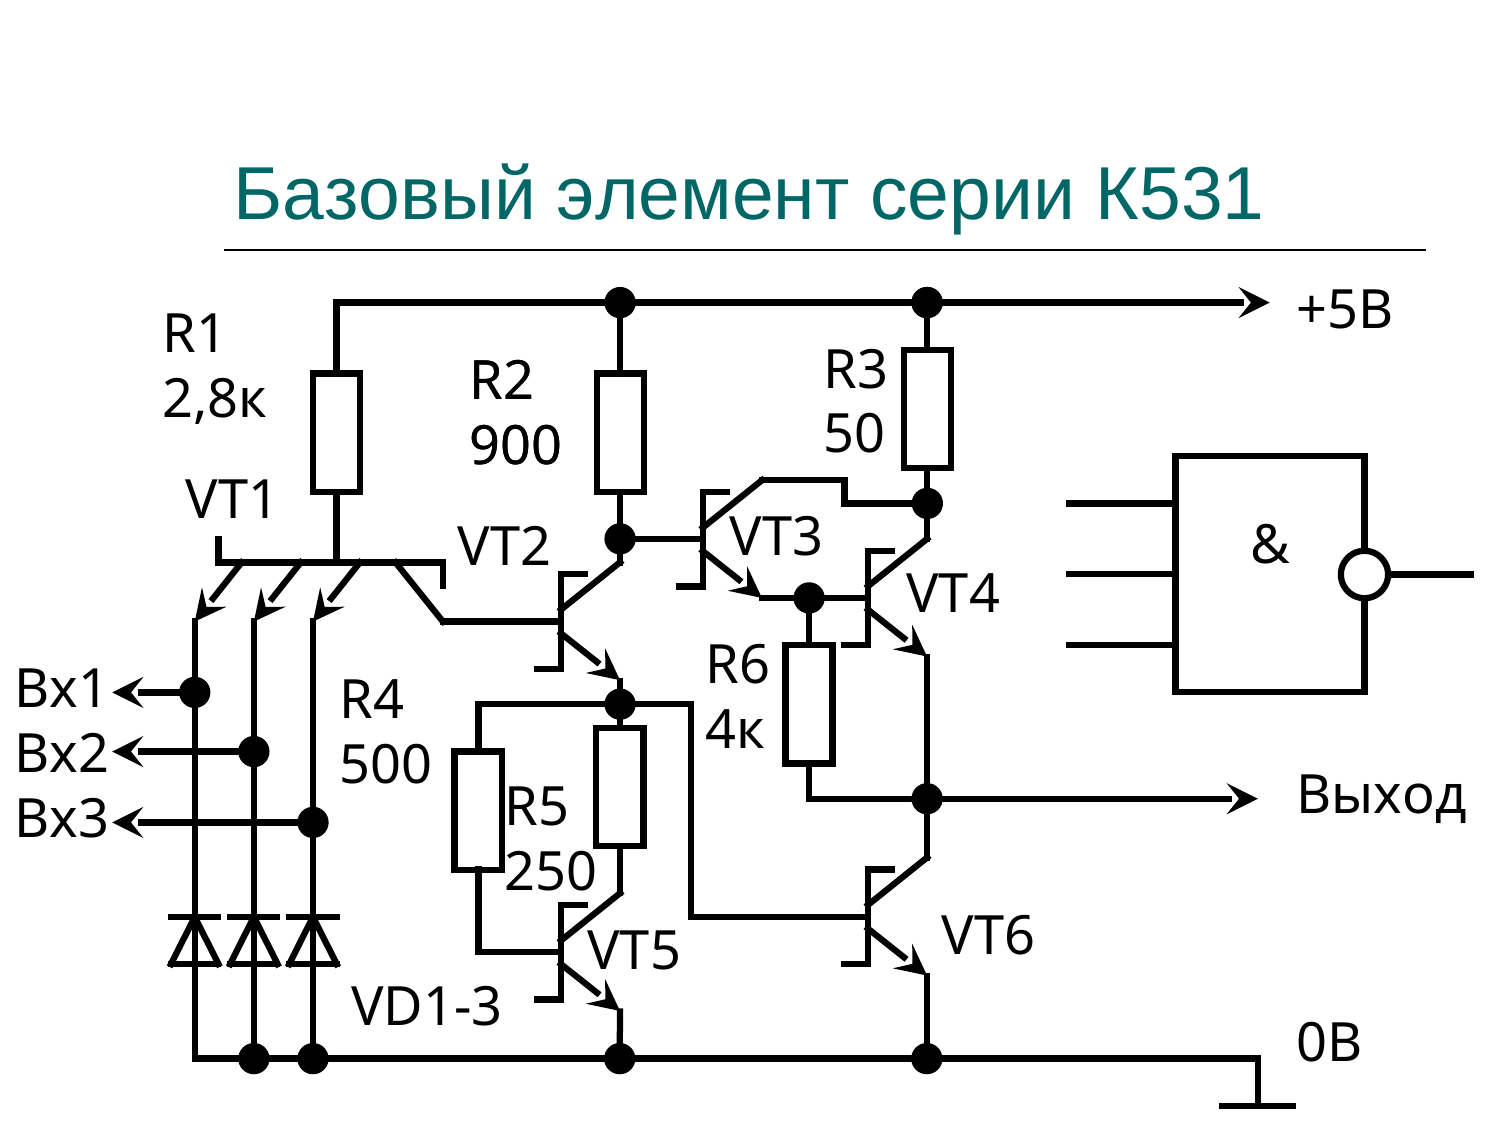

# Базовый элемент серии К531
+5В
R1
2,8к
R3
50
R2
900
R2
900
VT1
&
VT3
VT2
VT4
R6
4к
Вх1
Вх2
Вх3
R4
500
Выход
R5
250
VT6
VT5
VD1-3
0В